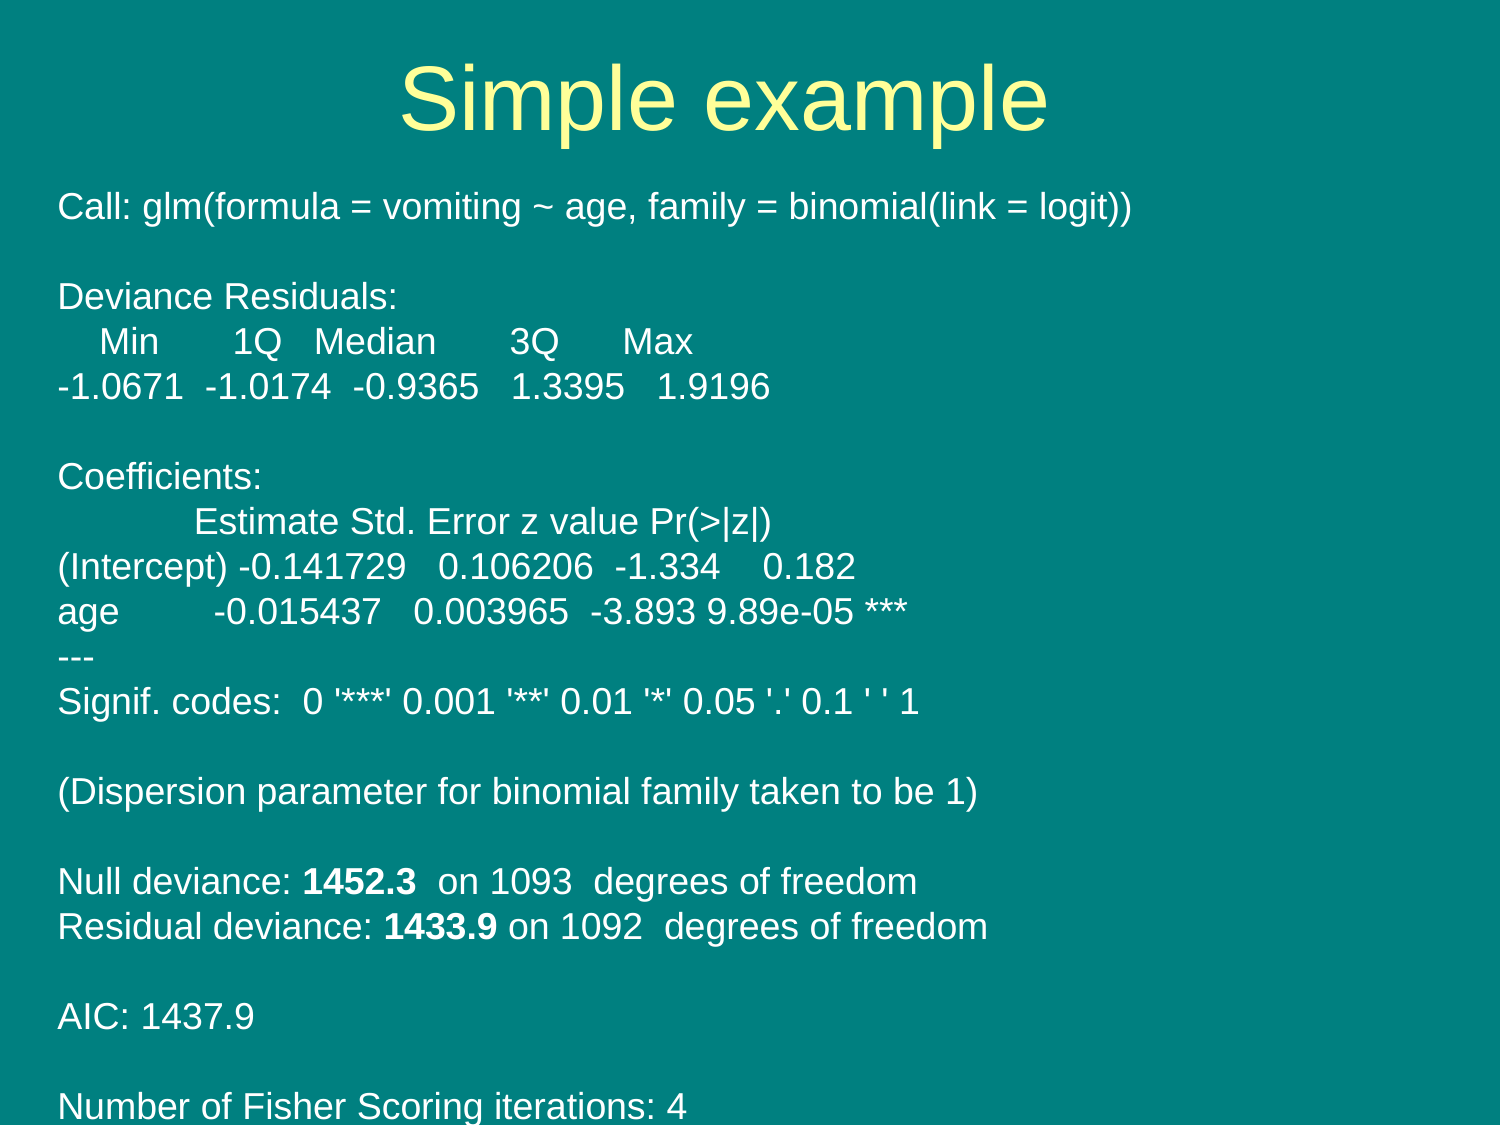

# Simple example
Call: glm(formula = vomiting ~ age, family = binomial(link = logit))
Deviance Residuals:
    Min       1Q   Median       3Q      Max
-1.0671  -1.0174  -0.9365   1.3395   1.9196
Coefficients:
             Estimate Std. Error z value Pr(>|z|)
(Intercept) -0.141729   0.106206  -1.334    0.182
age         -0.015437   0.003965  -3.893 9.89e-05 ***
---
Signif. codes:  0 '***' 0.001 '**' 0.01 '*' 0.05 '.' 0.1 ' ' 1
(Dispersion parameter for binomial family taken to be 1)
Null deviance: 1452.3  on 1093  degrees of freedom
Residual deviance: 1433.9 on 1092  degrees of freedom
AIC: 1437.9
Number of Fisher Scoring iterations: 4